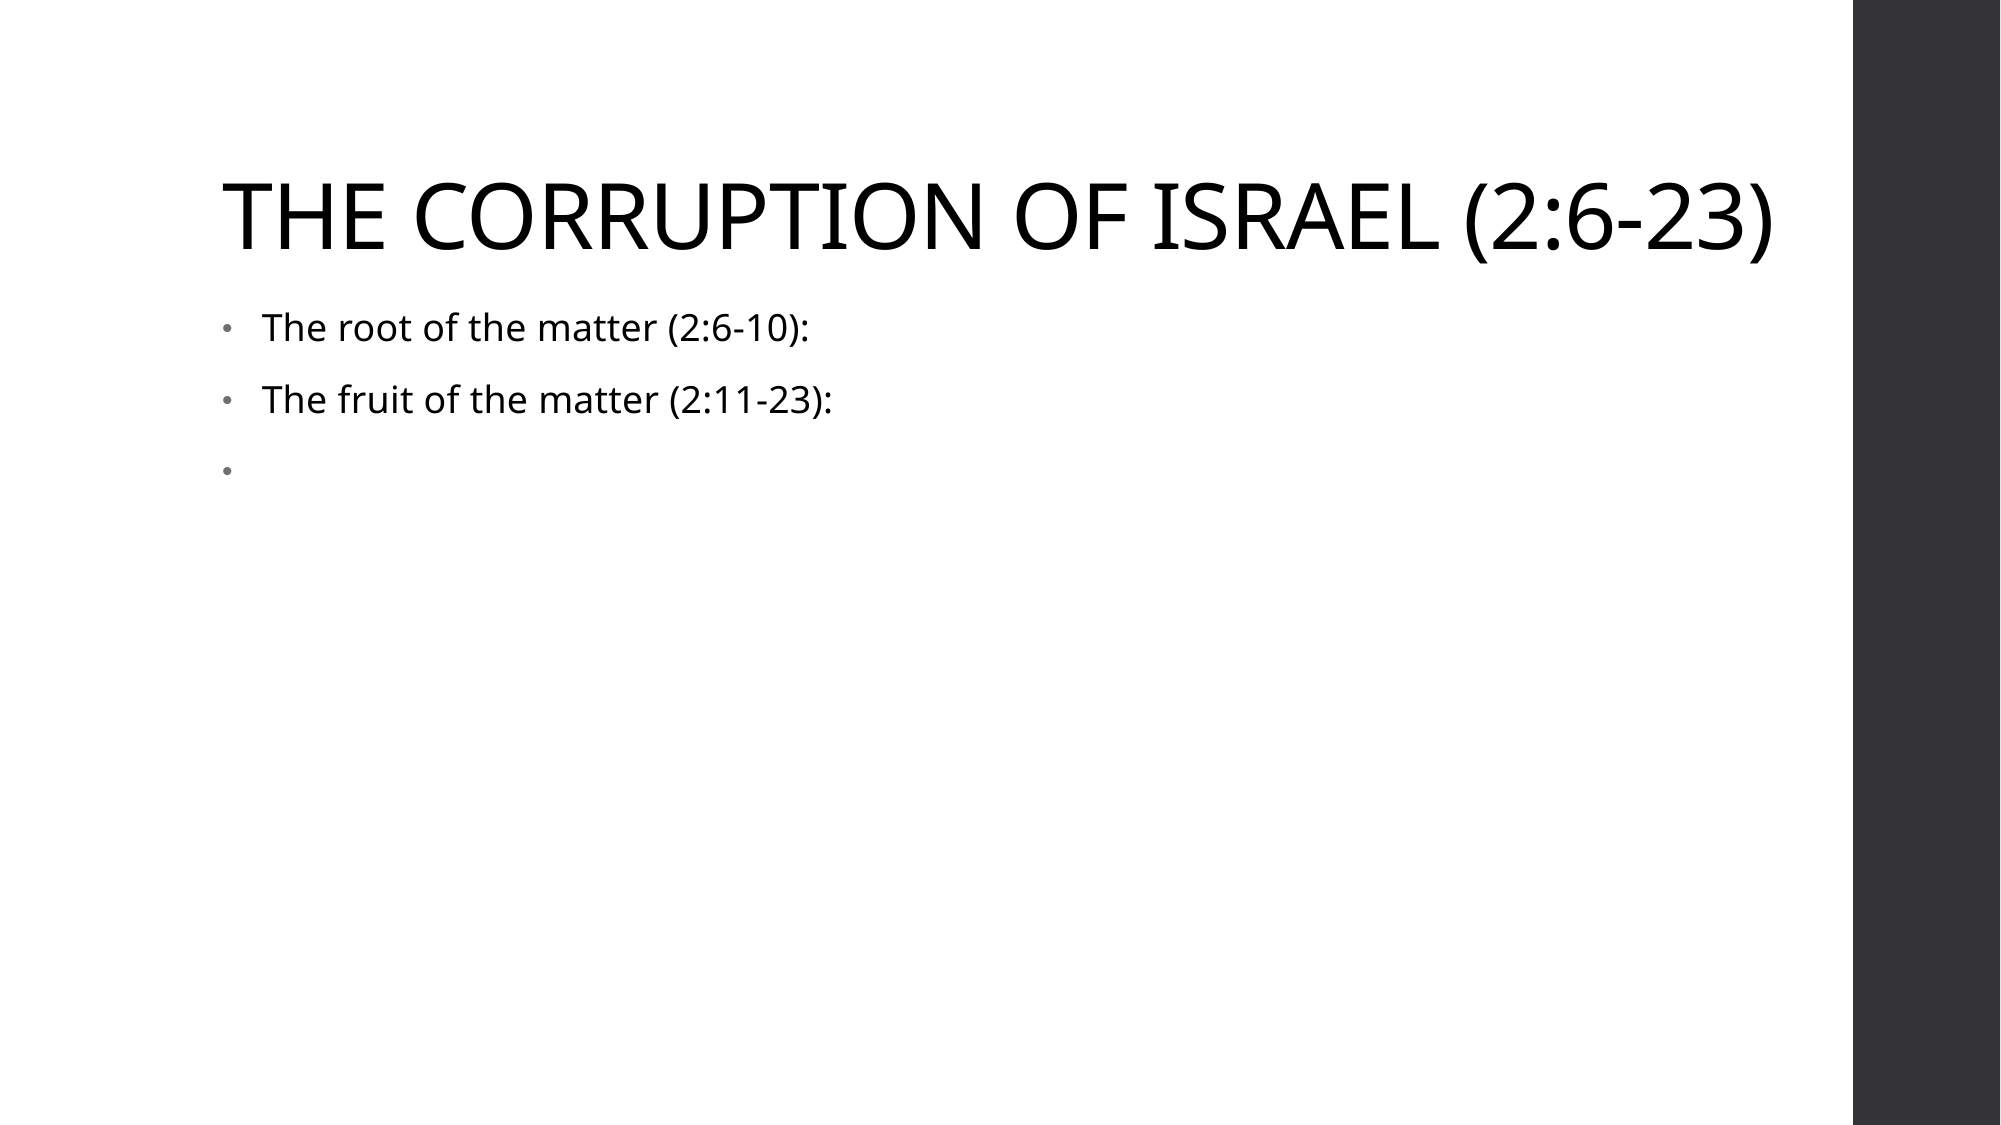

# THE CORRUPTION OF ISRAEL (2:6-23)
 The root of the matter (2:6-10):
 The fruit of the matter (2:11-23):